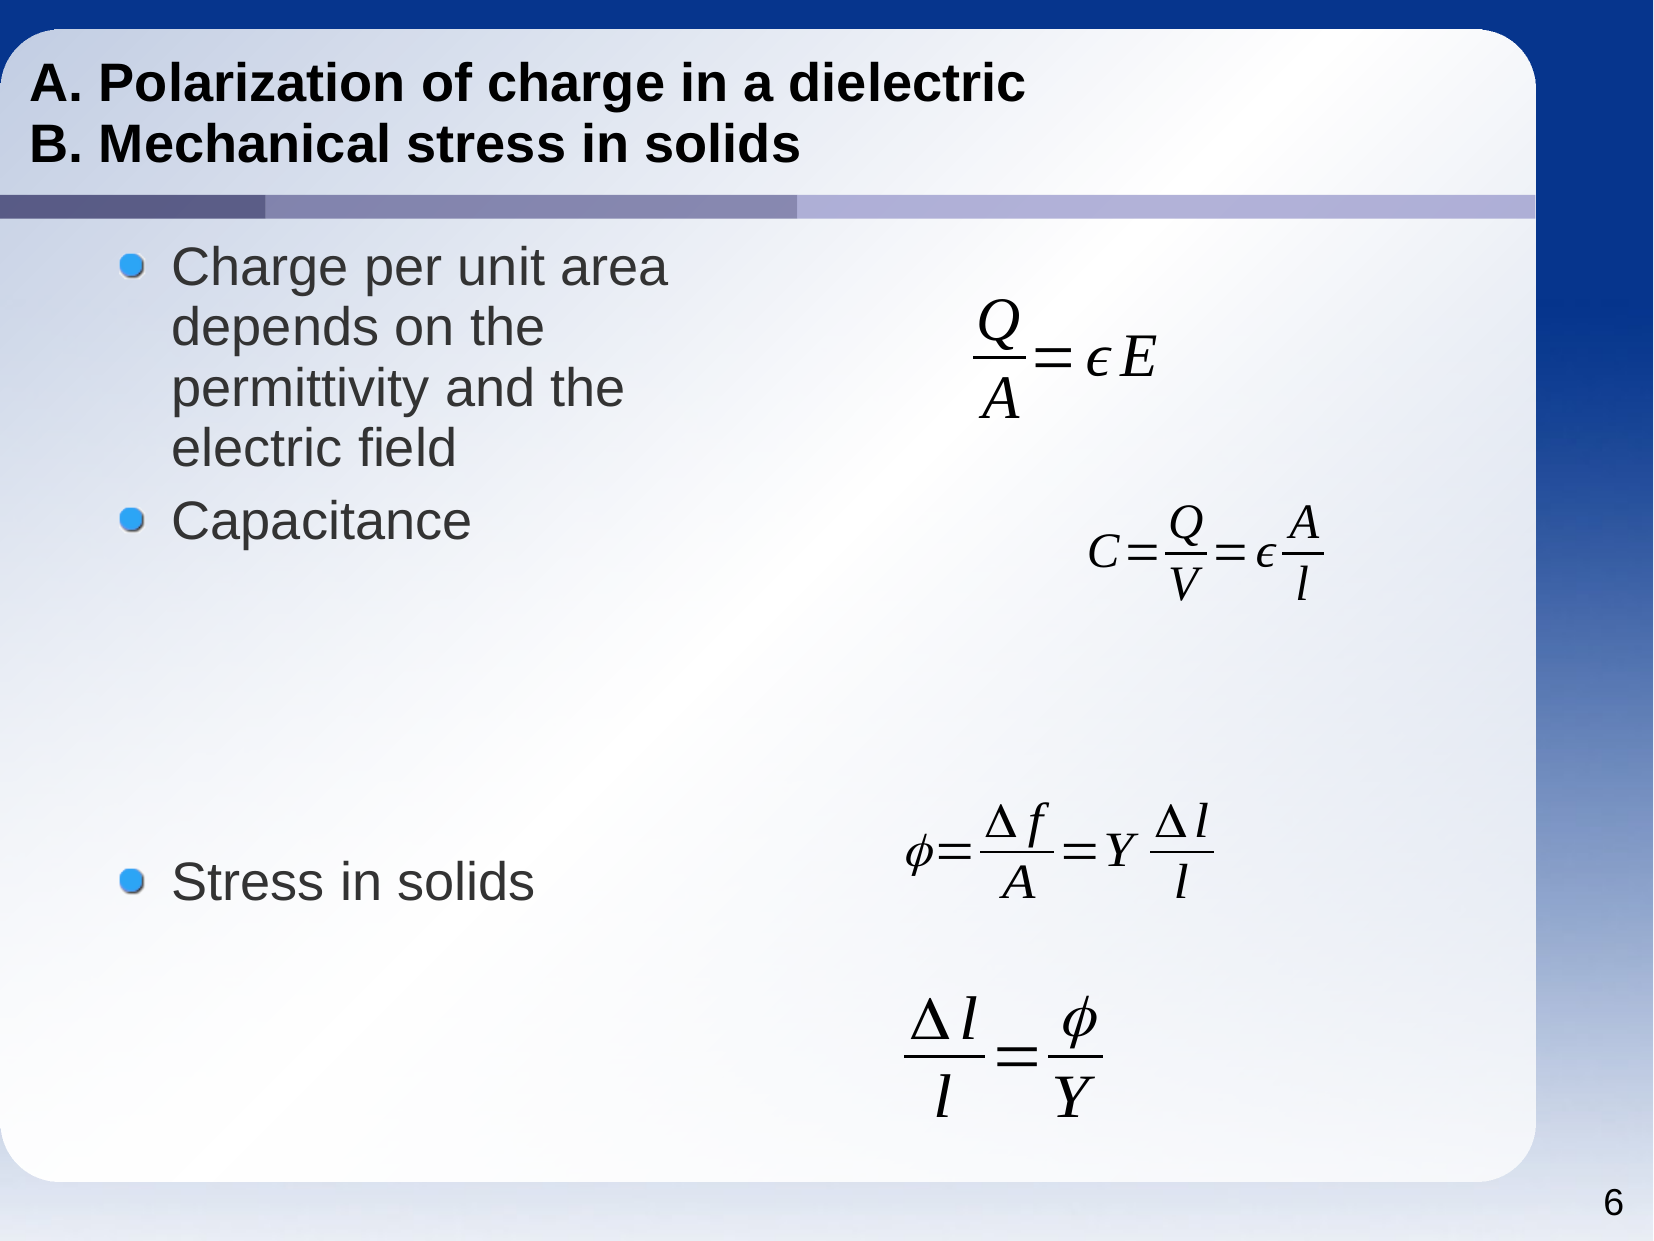

# A. Polarization of charge in a dielectric B. Mechanical stress in solids
Charge per unit area depends on the permittivity and the electric field
Capacitance
Stress in solids
6